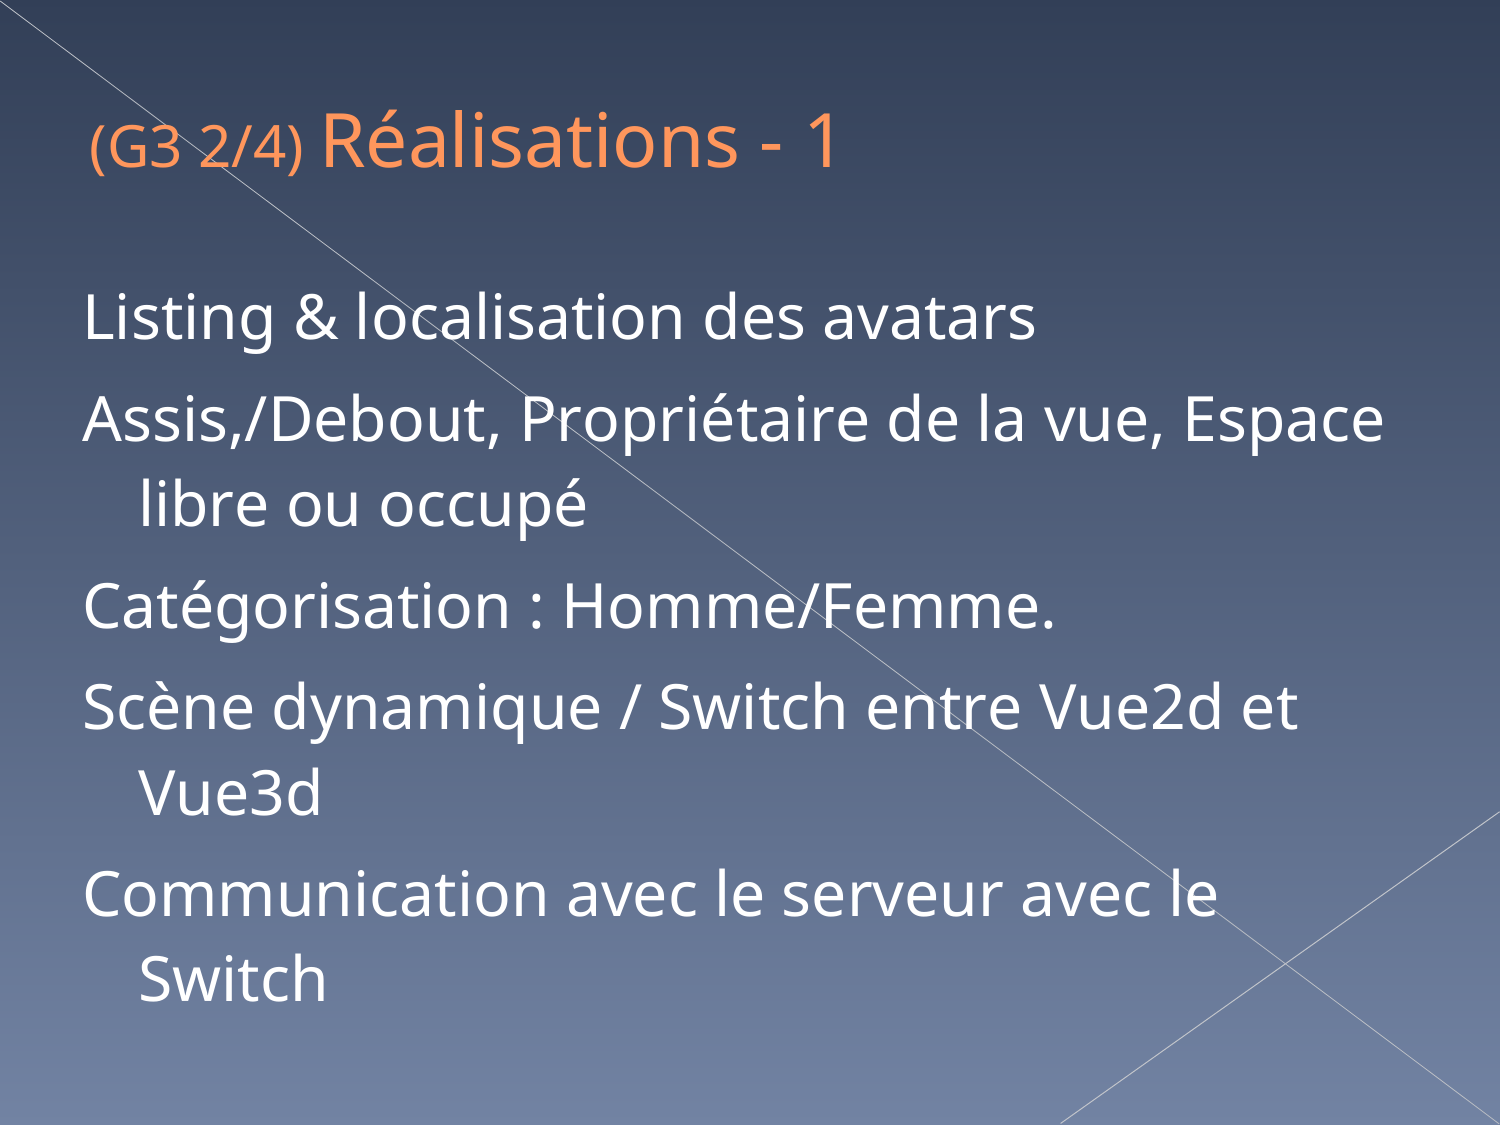

# (G3 2/4) Réalisations - 1
Listing & localisation des avatars
Assis,/Debout, Propriétaire de la vue, Espace libre ou occupé
Catégorisation : Homme/Femme.
Scène dynamique / Switch entre Vue2d et Vue3d
Communication avec le serveur avec le Switch